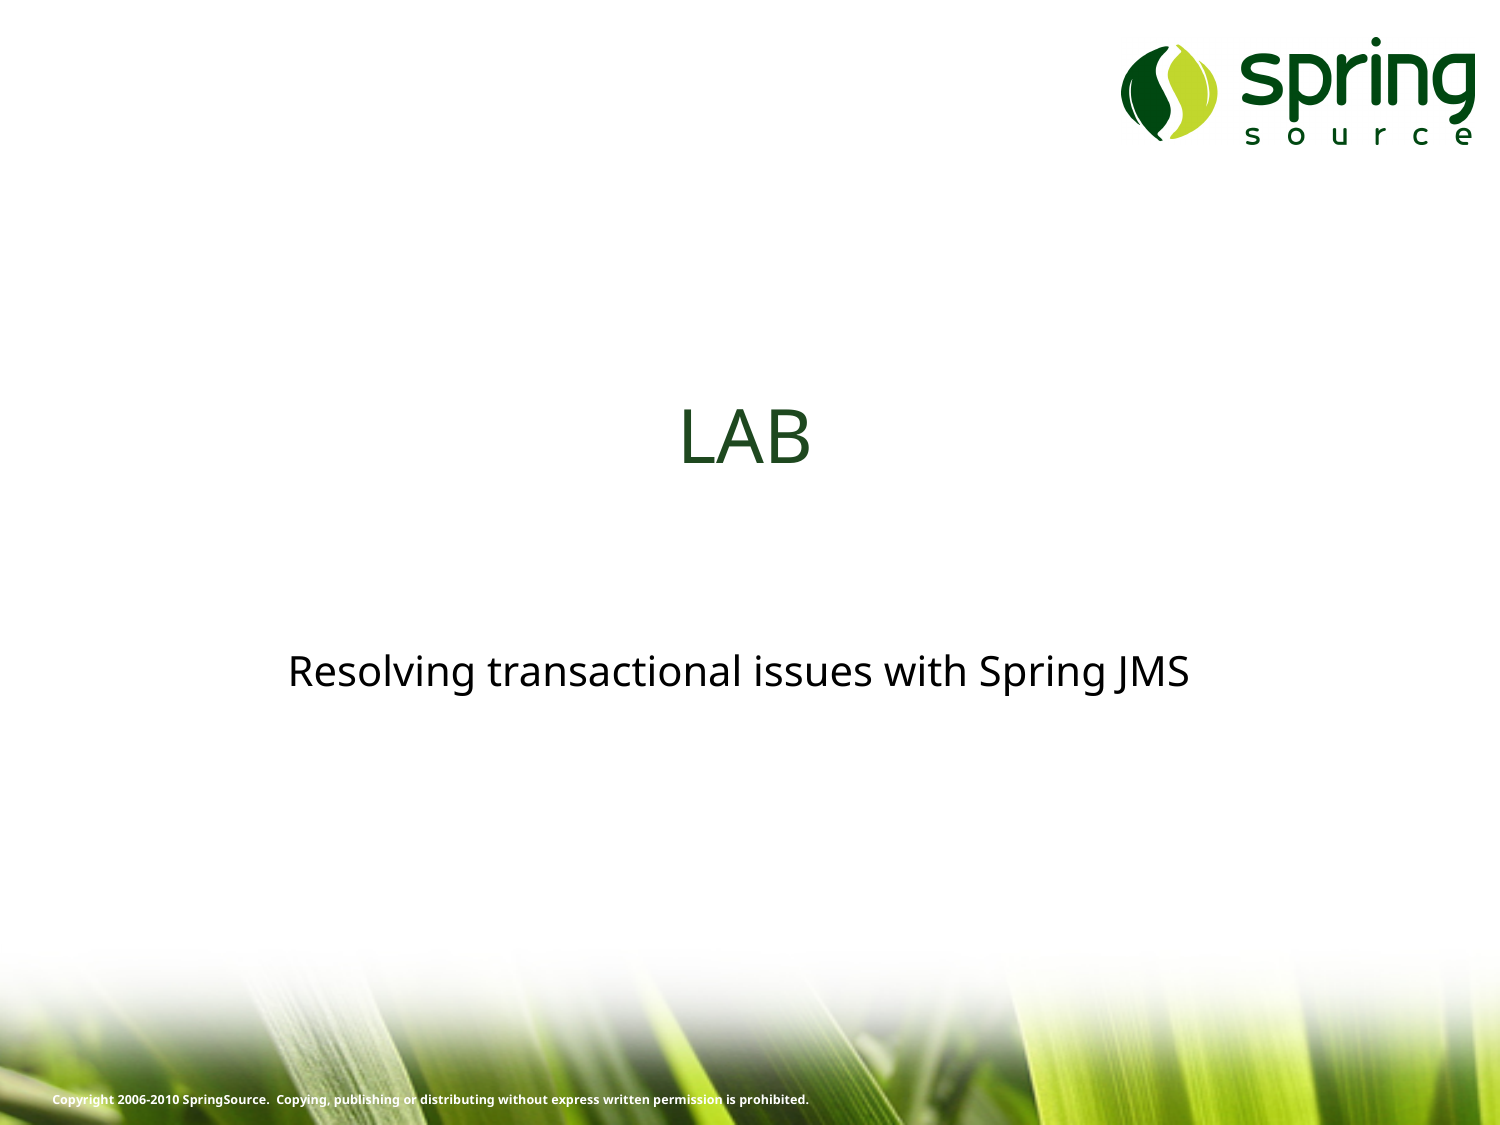

# LAB
Resolving transactional issues with Spring JMS